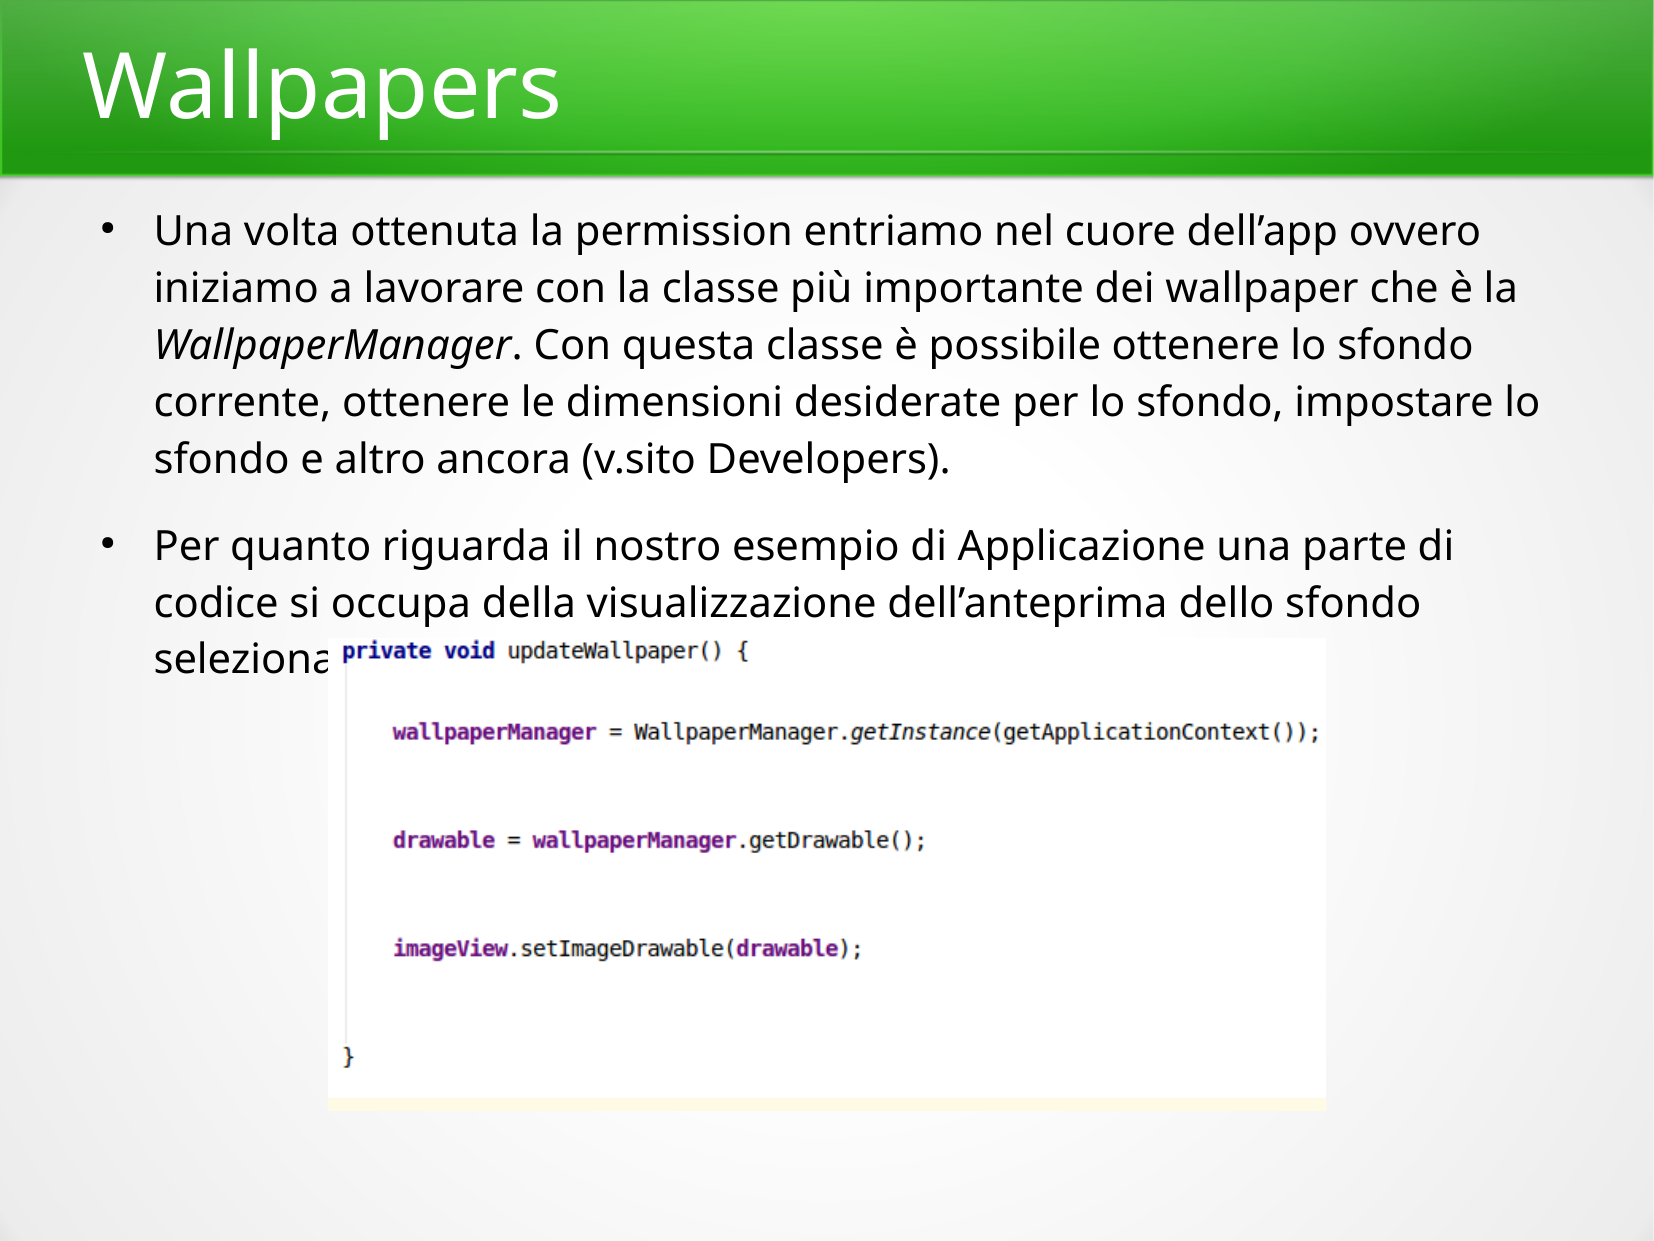

# Wallpapers
Una volta ottenuta la permission entriamo nel cuore dell’app ovvero iniziamo a lavorare con la classe più importante dei wallpaper che è la WallpaperManager. Con questa classe è possibile ottenere lo sfondo corrente, ottenere le dimensioni desiderate per lo sfondo, impostare lo sfondo e altro ancora (v.sito Developers).
Per quanto riguarda il nostro esempio di Applicazione una parte di codice si occupa della visualizzazione dell’anteprima dello sfondo selezionato dalla gridView: